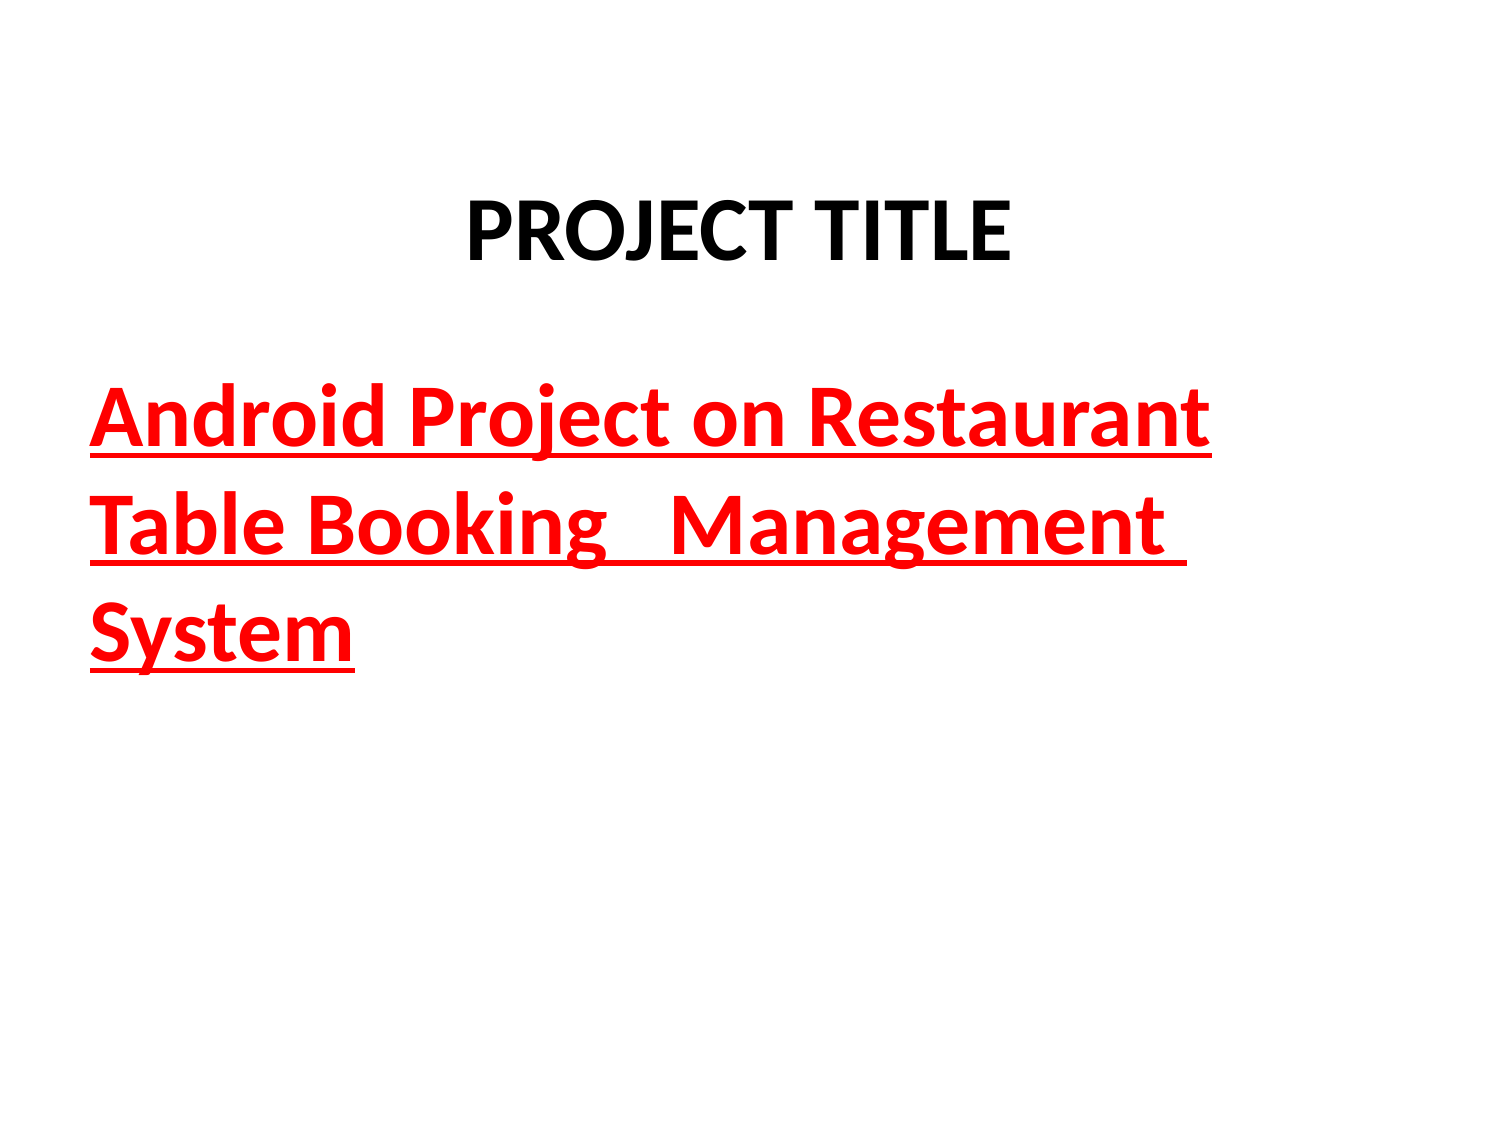

# PROJECT TITLE
Android Project on Restaurant Table Booking Management  System